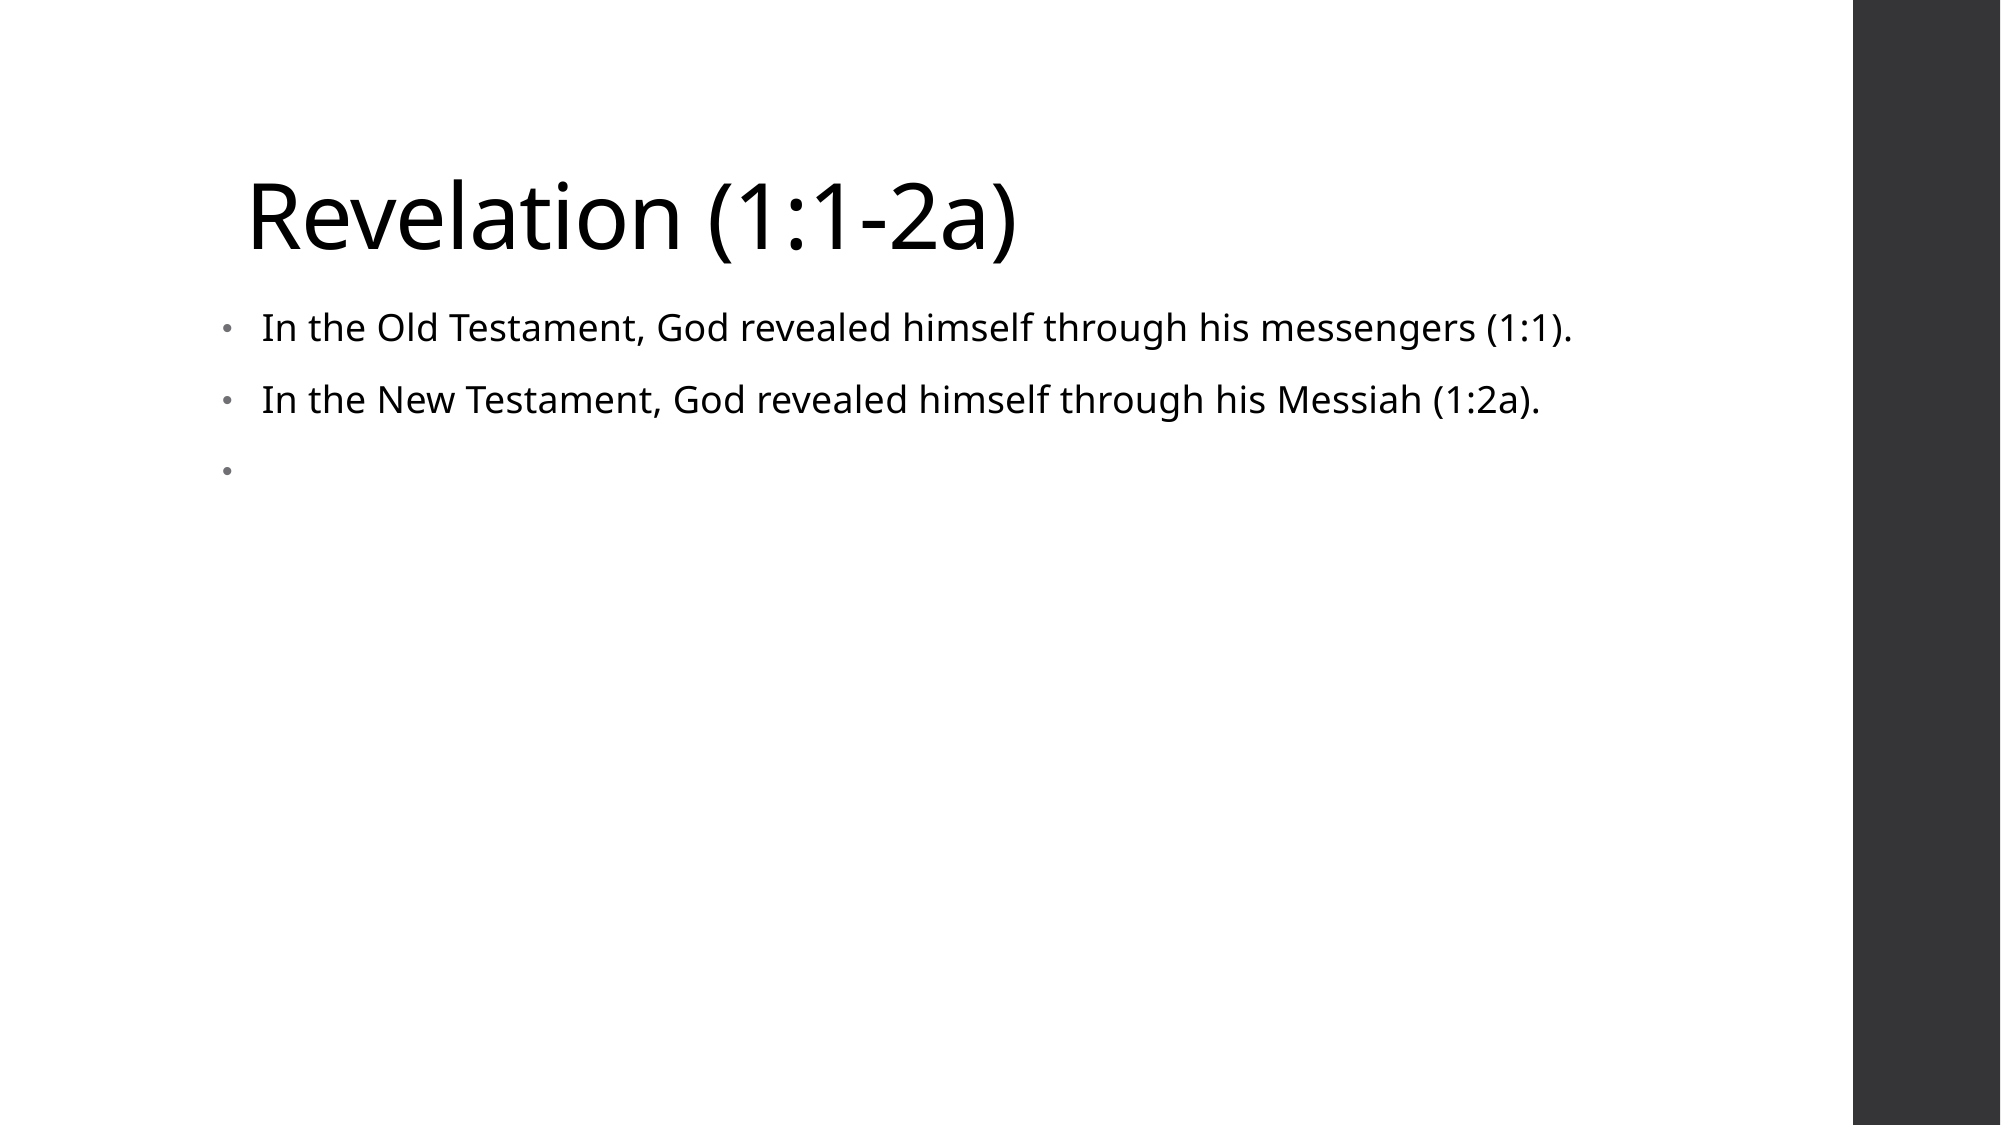

# Revelation (1:1-2a)
 In the Old Testament, God revealed himself through his messengers (1:1).
 In the New Testament, God revealed himself through his Messiah (1:2a).